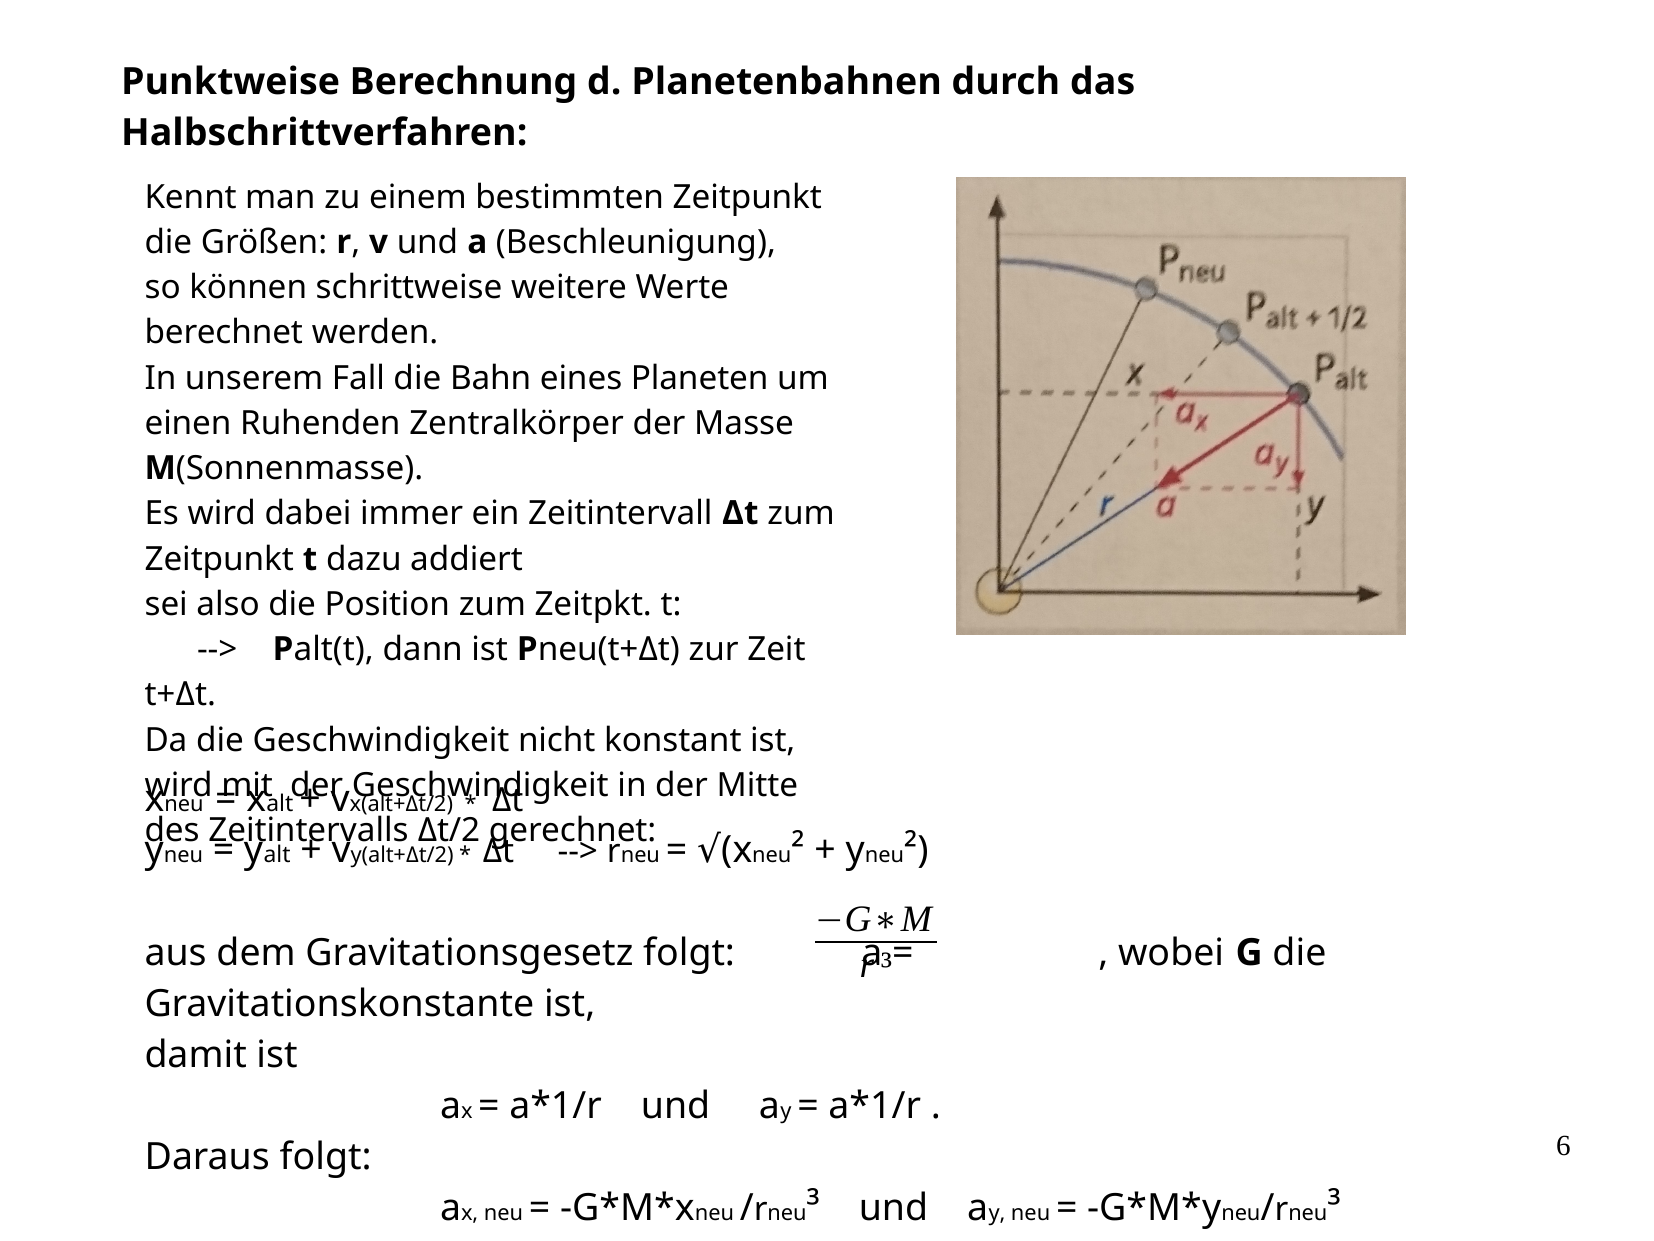

Punktweise Berechnung d. Planetenbahnen durch das Halbschrittverfahren:
Kennt man zu einem bestimmten Zeitpunkt die Größen: r, v und a (Beschleunigung),
so können schrittweise weitere Werte berechnet werden.
In unserem Fall die Bahn eines Planeten um einen Ruhenden Zentralkörper der Masse M(Sonnenmasse).
Es wird dabei immer ein Zeitintervall Δt zum Zeitpunkt t dazu addiert
sei also die Position zum Zeitpkt. t:
 --> Palt(t), dann ist Pneu(t+Δt) zur Zeit t+Δt.
Da die Geschwindigkeit nicht konstant ist, wird mit der Geschwindigkeit in der Mitte des Zeitintervalls Δt/2 gerechnet:
xneu = xalt + vx(alt+Δt/2) * Δt
yneu = yalt + vy(alt+Δt/2) * Δt --> rneu = √(xneu² + yneu²)
aus dem Gravitationsgesetz folgt: a = , wobei G die Gravitationskonstante ist,
damit ist
				ax = a*1/r und ay = a*1/r .
Daraus folgt:
				ax, neu = -G*M*xneu /rneu³ und ay, neu = -G*M*yneu/rneu³
6